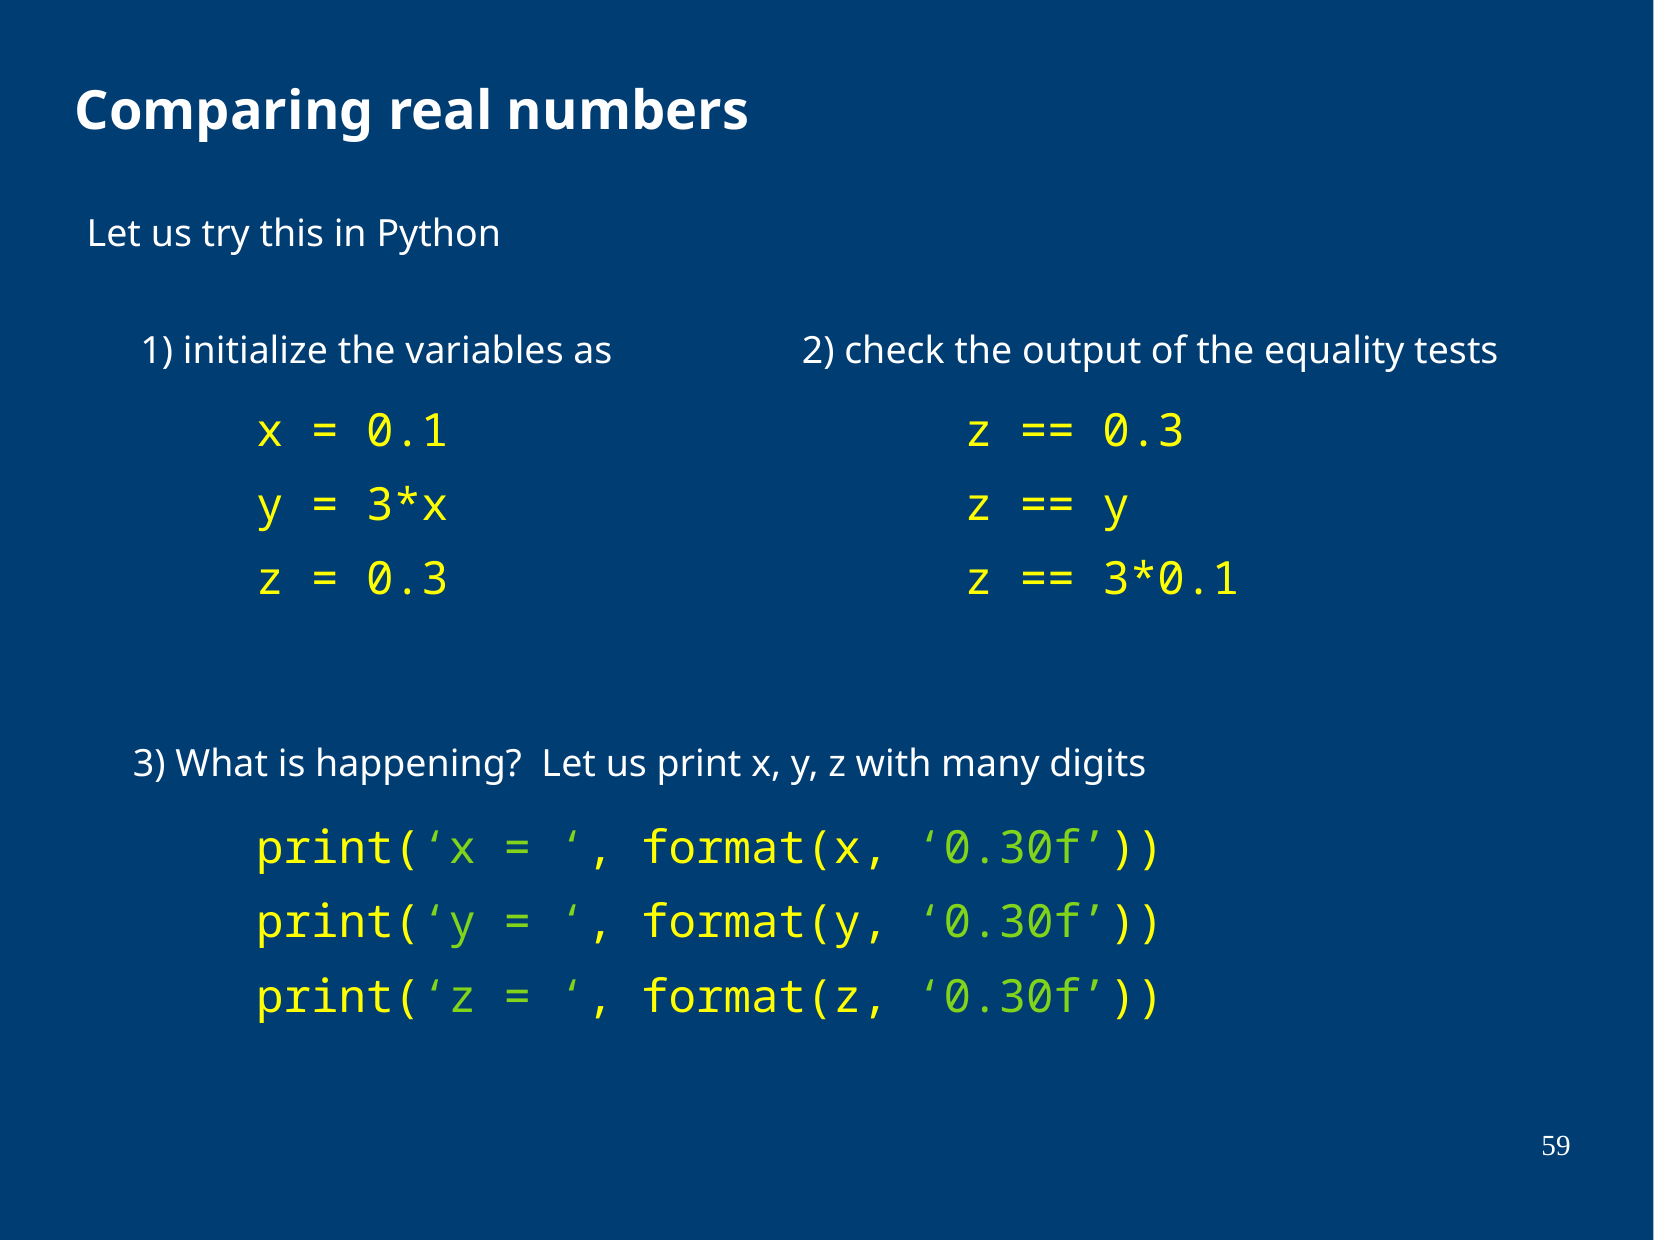

Comparing real numbers
Let us try this in Python
1) initialize the variables as
x = 0.1
y = 3*x
z = 0.3
2) check the output of the equality tests
z == 0.3
z == y
z == 3*0.1
3) What is happening? Let us print x, y, z with many digits
print(‘x = ‘, format(x, ‘0.30f’))
print(‘y = ‘, format(y, ‘0.30f’))
print(‘z = ‘, format(z, ‘0.30f’))